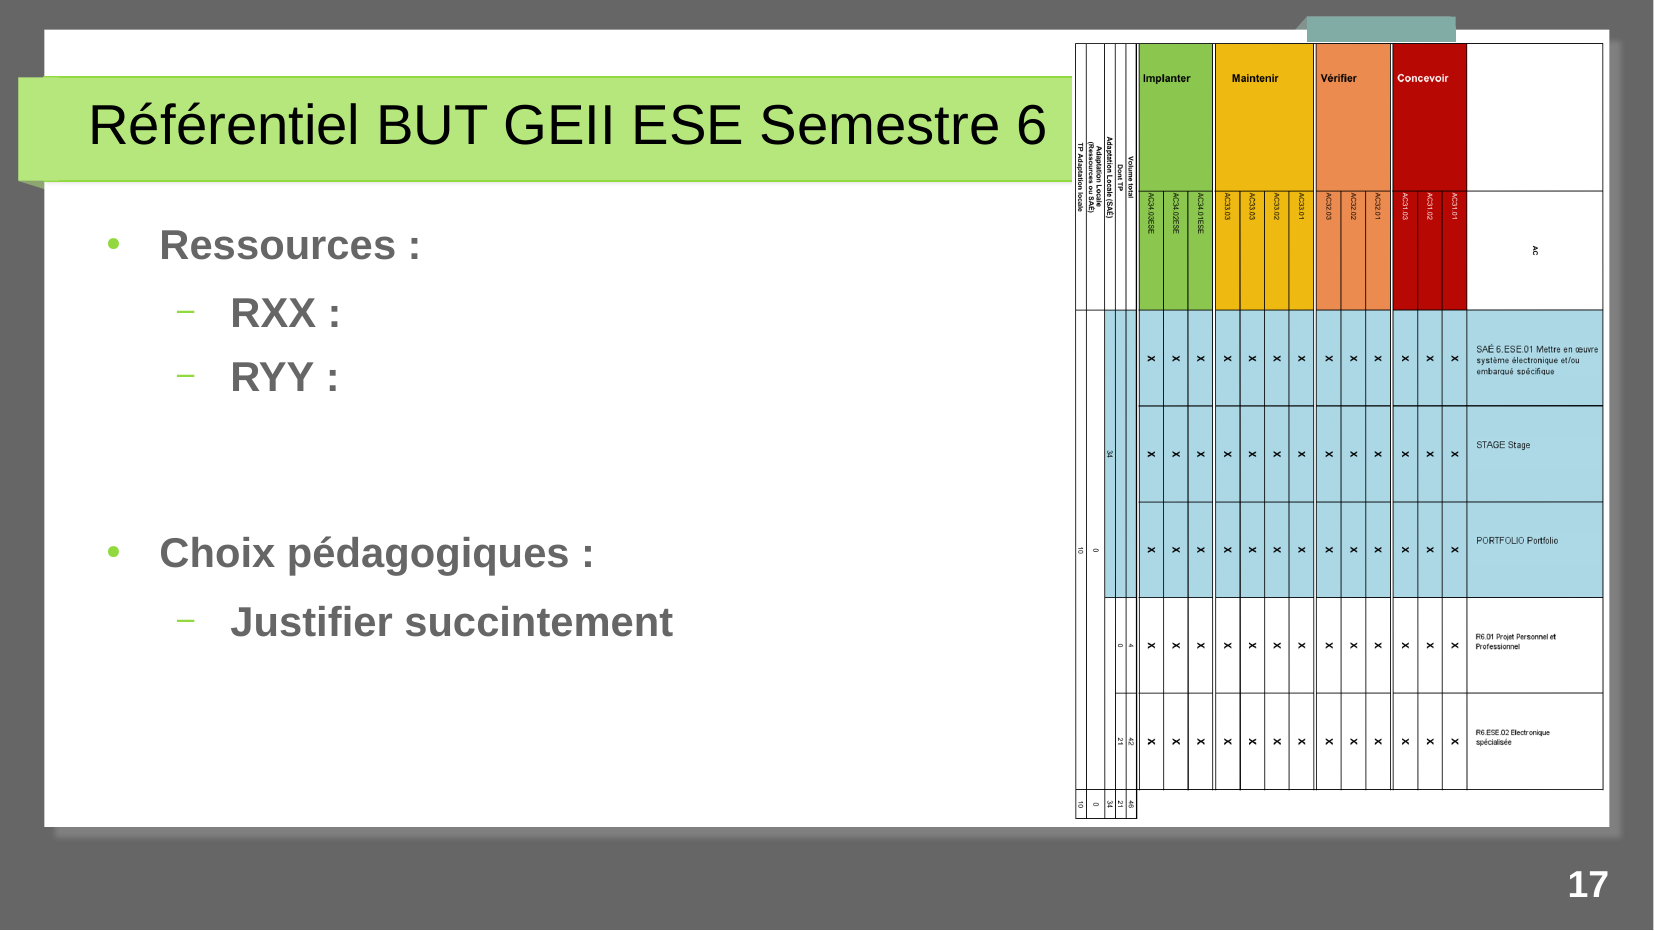

# Référentiel BUT GEII ESE Semestre 6
Ressources :
RXX :
RYY :
Choix pédagogiques :
Justifier succintement